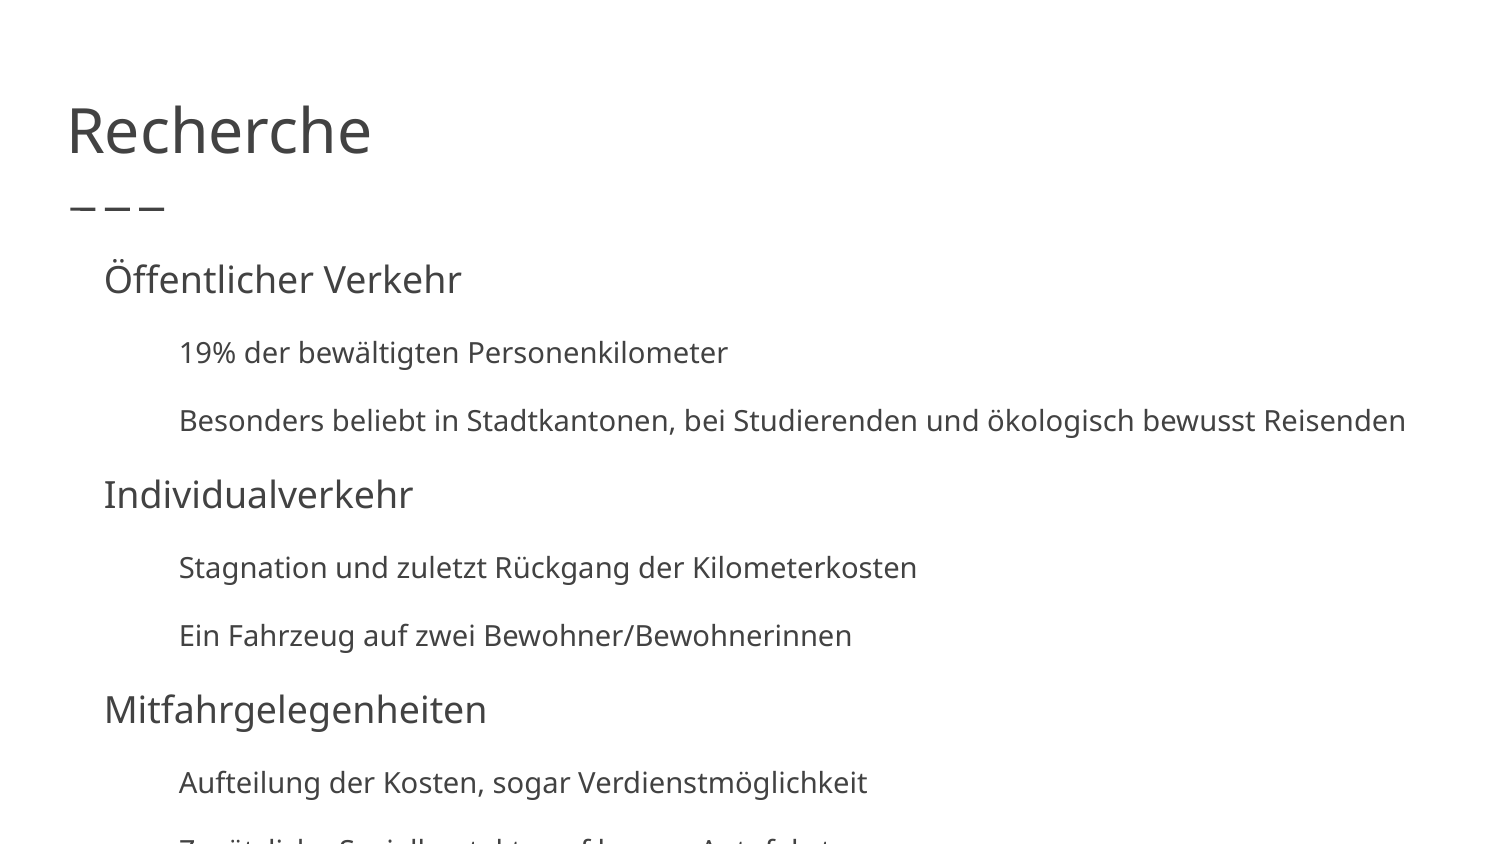

# Recherche
Öffentlicher Verkehr
19% der bewältigten Personenkilometer
Besonders beliebt in Stadtkantonen, bei Studierenden und ökologisch bewusst Reisenden
Individualverkehr
Stagnation und zuletzt Rückgang der Kilometerkosten
Ein Fahrzeug auf zwei Bewohner/Bewohnerinnen
Mitfahrgelegenheiten
Aufteilung der Kosten, sogar Verdienstmöglichkeit
Zusätzliche Sozialkontakte auf langen Autofahrten